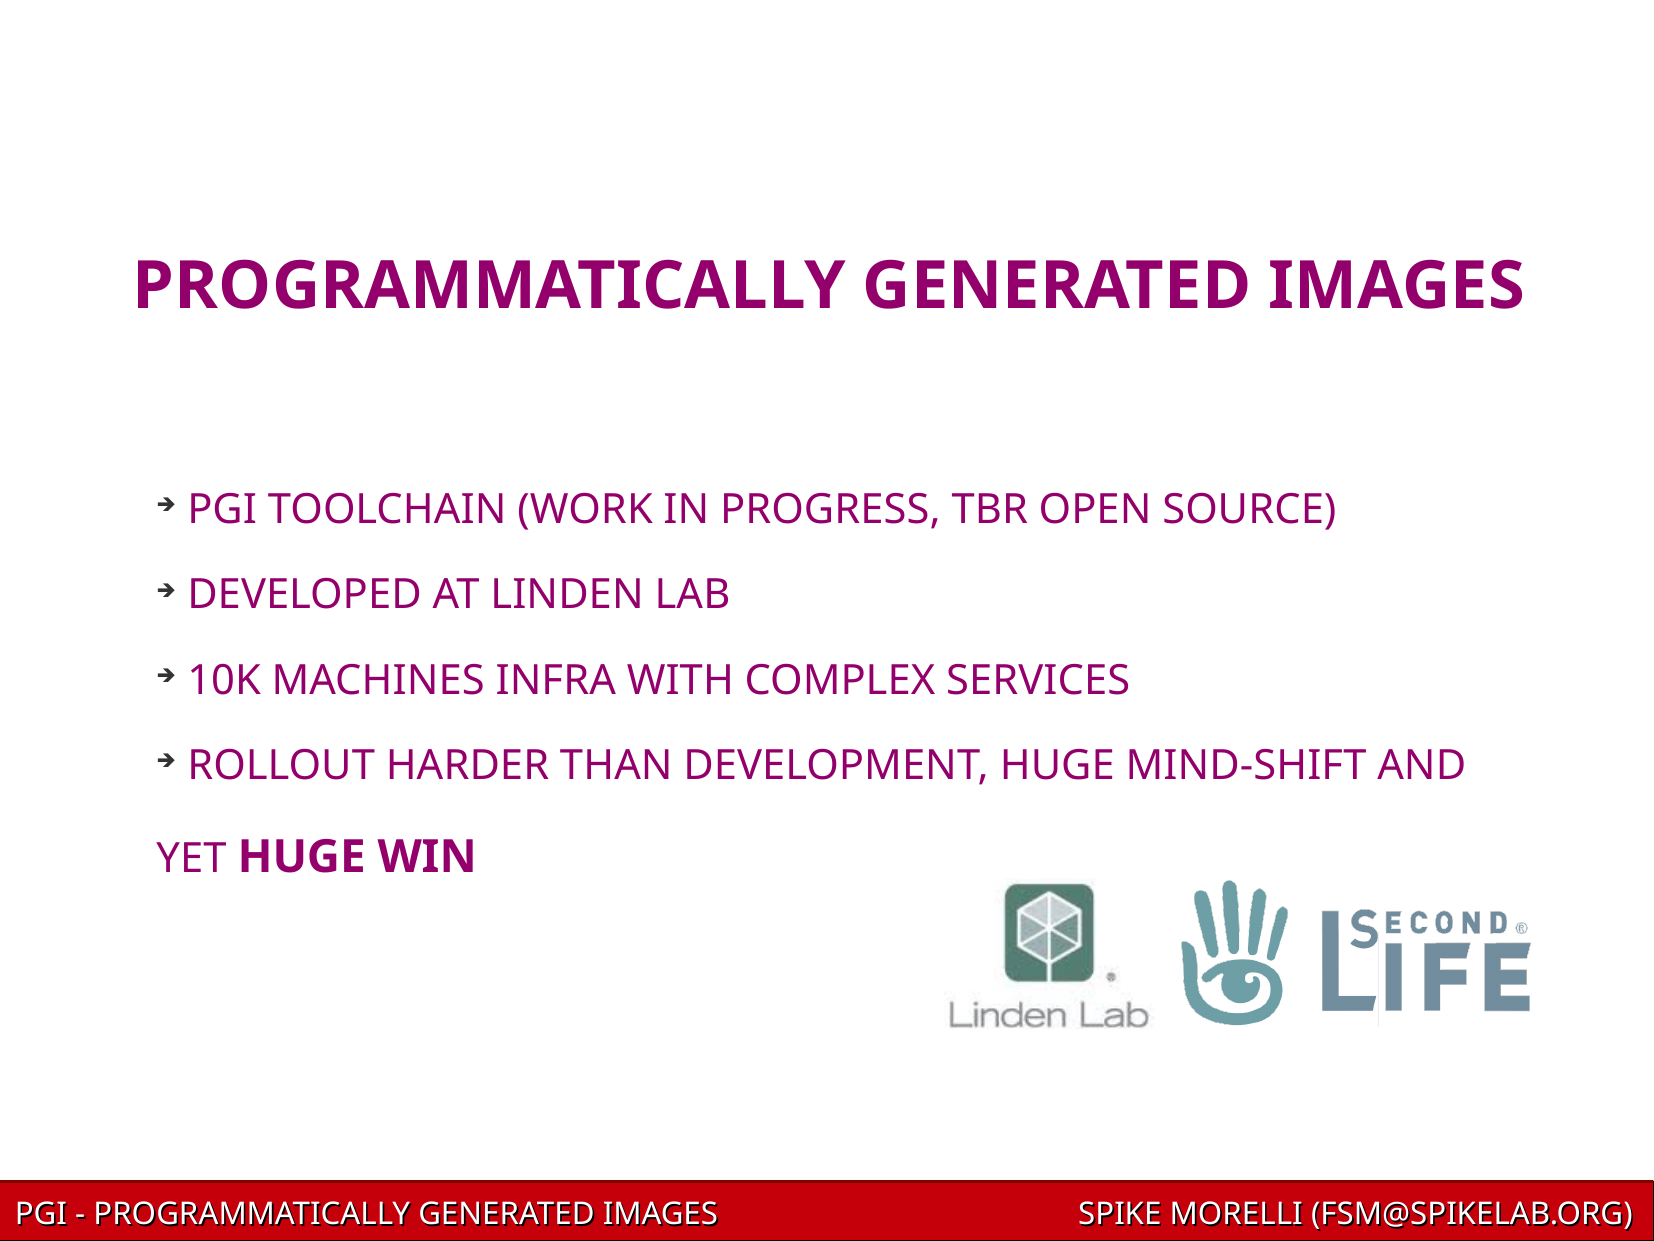

PROGRAMMATICALLY GENERATED IMAGES
 PGI TOOLCHAIN (WORK IN PROGRESS, TBR OPEN SOURCE)
 DEVELOPED AT LINDEN LAB
 10K MACHINES INFRA WITH COMPLEX SERVICES
 ROLLOUT HARDER THAN DEVELOPMENT, HUGE MIND-SHIFT AND YET HUGE WIN
PGI - PROGRAMMATICALLY GENERATED IMAGES
SPIKE MORELLI (FSM@SPIKELAB.ORG)